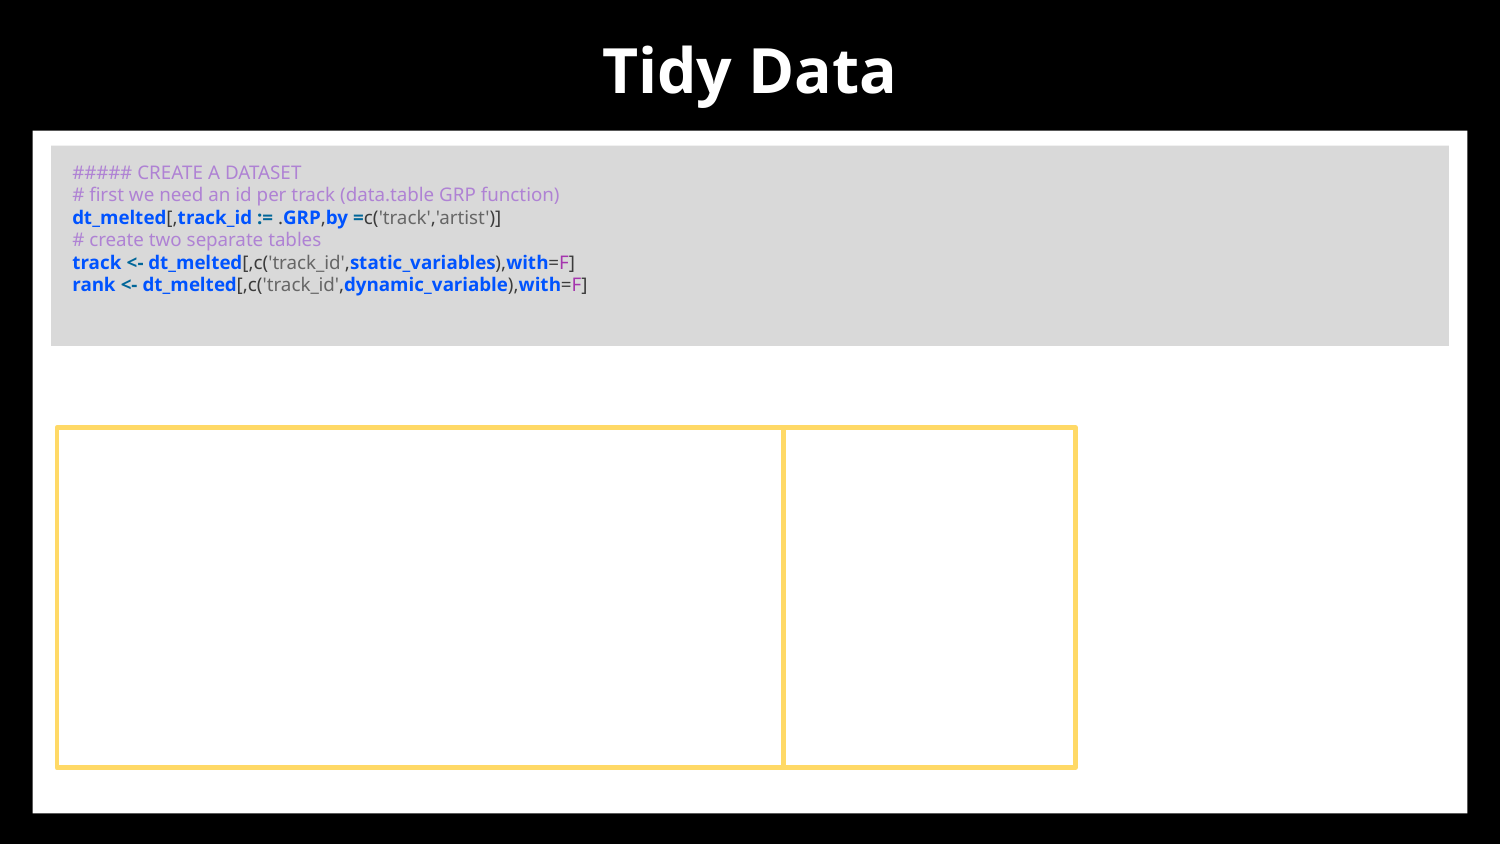

Tidy Data
##### CREATE A DATASET # first we need an id per track (data.table GRP function) dt_melted[,track_id := .GRP,by =c('track','artist')] # create two separate tables track <- dt_melted[,c('track_id',static_variables),with=F] rank <- dt_melted[,c('track_id',dynamic_variable),with=F]